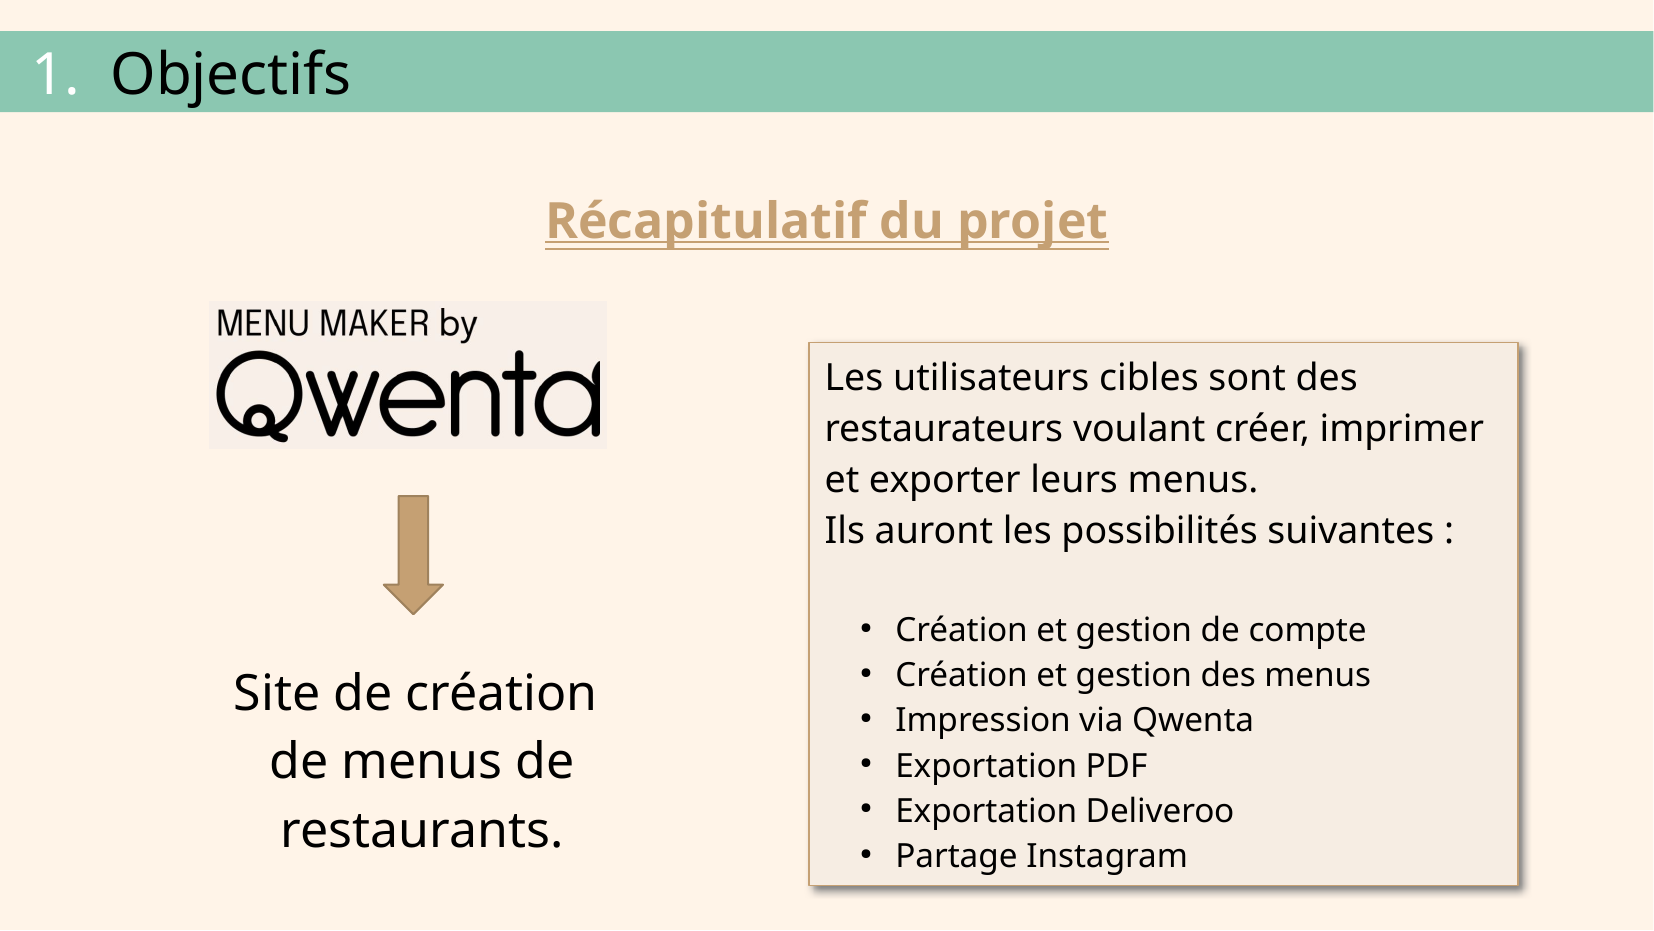

# 1. Objectifs
Récapitulatif du projet
Les utilisateurs cibles sont des restaurateurs voulant créer, imprimer et exporter leurs menus.
Ils auront les possibilités suivantes :
Création et gestion de compte
Création et gestion des menus
Impression via Qwenta
Exportation PDF
Exportation Deliveroo
Partage Instagram
Site de création
de menus de restaurants.